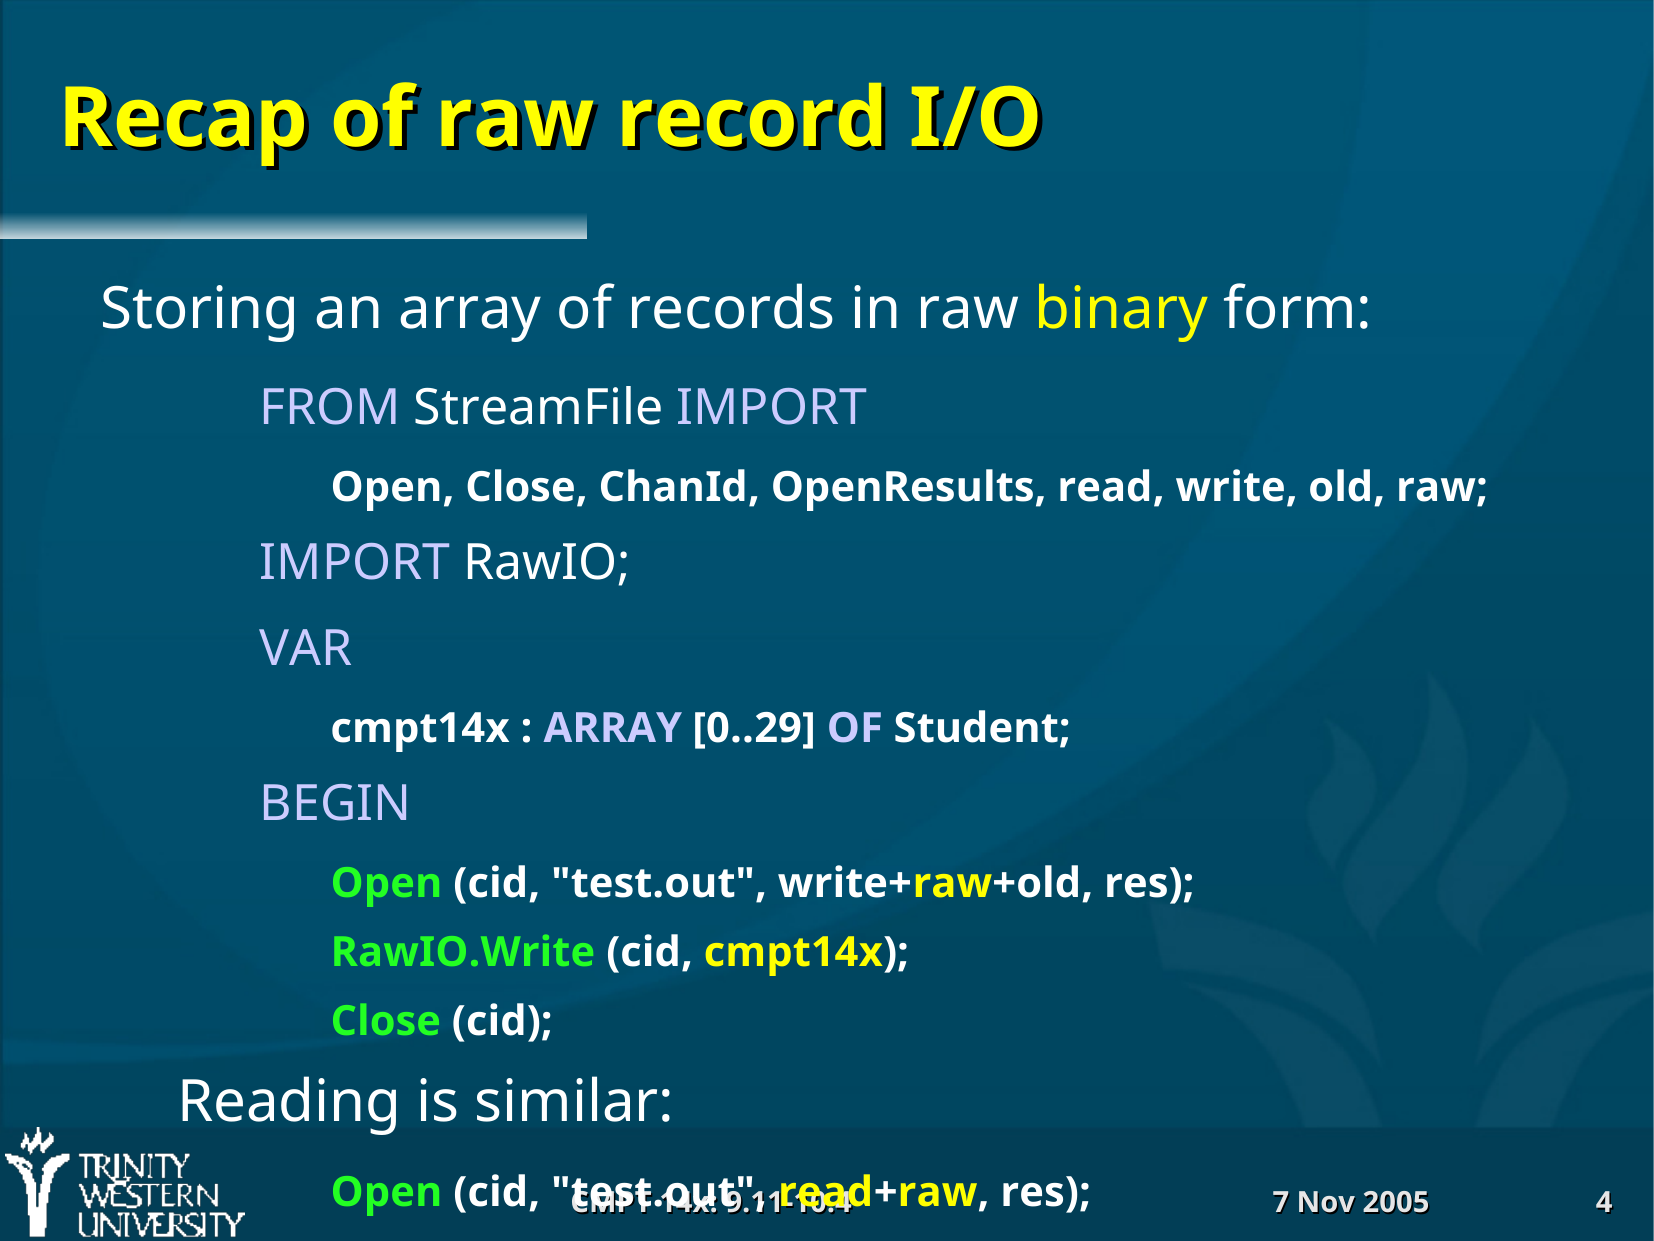

# Recap of raw record I/O
Storing an array of records in raw binary form:
FROM StreamFile IMPORT
Open, Close, ChanId, OpenResults, read, write, old, raw;
IMPORT RawIO;
VAR
cmpt14x : ARRAY [0..29] OF Student;
BEGIN
Open (cid, "test.out", write+raw+old, res);
RawIO.Write (cid, cmpt14x);
Close (cid);
Reading is similar:
Open (cid, "test.out", read+raw, res);
RawIO.Read (cid, cmpt14x);
CMPT 14x: 9.11-10.4
7 Nov 2005
4